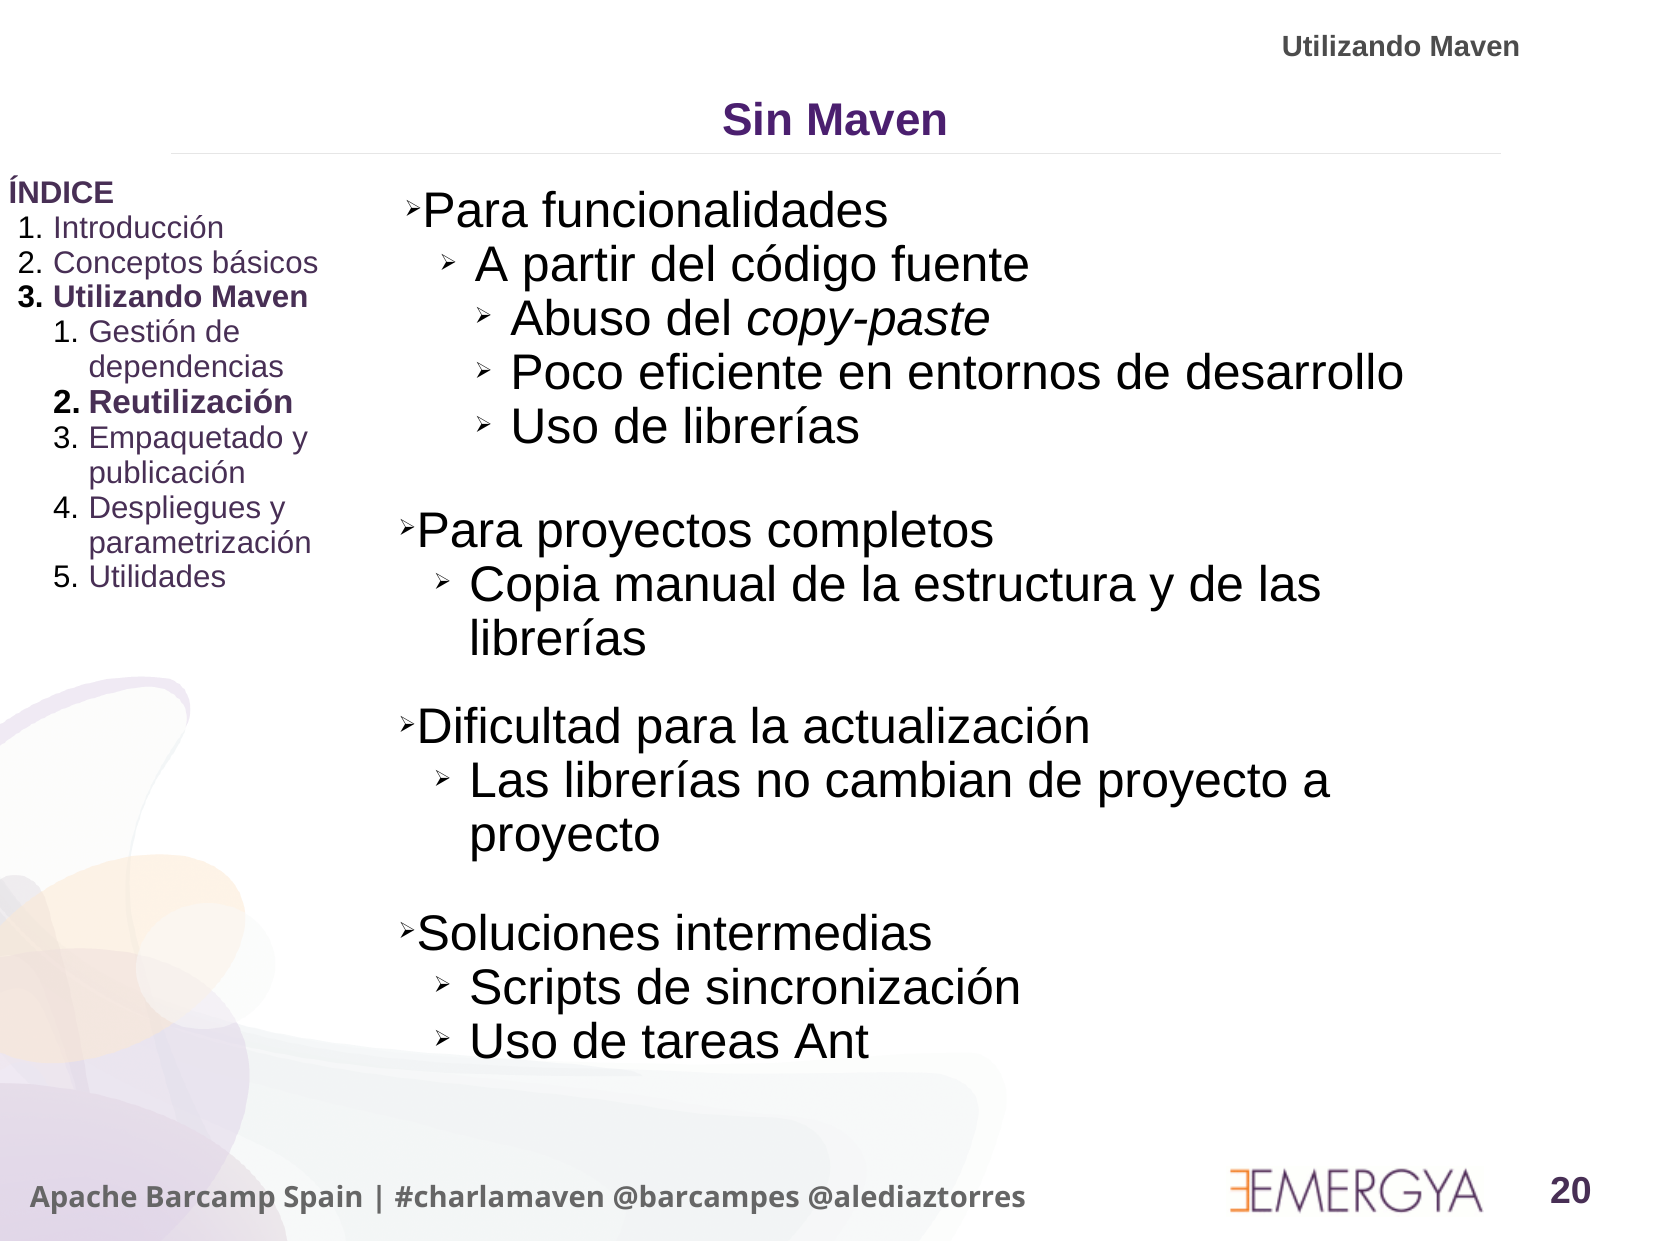

Utilizando Maven
Sin Maven
ÍNDICE
Introducción
Conceptos básicos
Utilizando Maven
Gestión de dependencias
Reutilización
Empaquetado y publicación
Despliegues y parametrización
Utilidades
Para funcionalidades
A partir del código fuente
Abuso del copy-paste
Poco eficiente en entornos de desarrollo
Uso de librerías
#
Para proyectos completos
Copia manual de la estructura y de las librerías
Dificultad para la actualización
Las librerías no cambian de proyecto a proyecto
Soluciones intermedias
Scripts de sincronización
Uso de tareas Ant